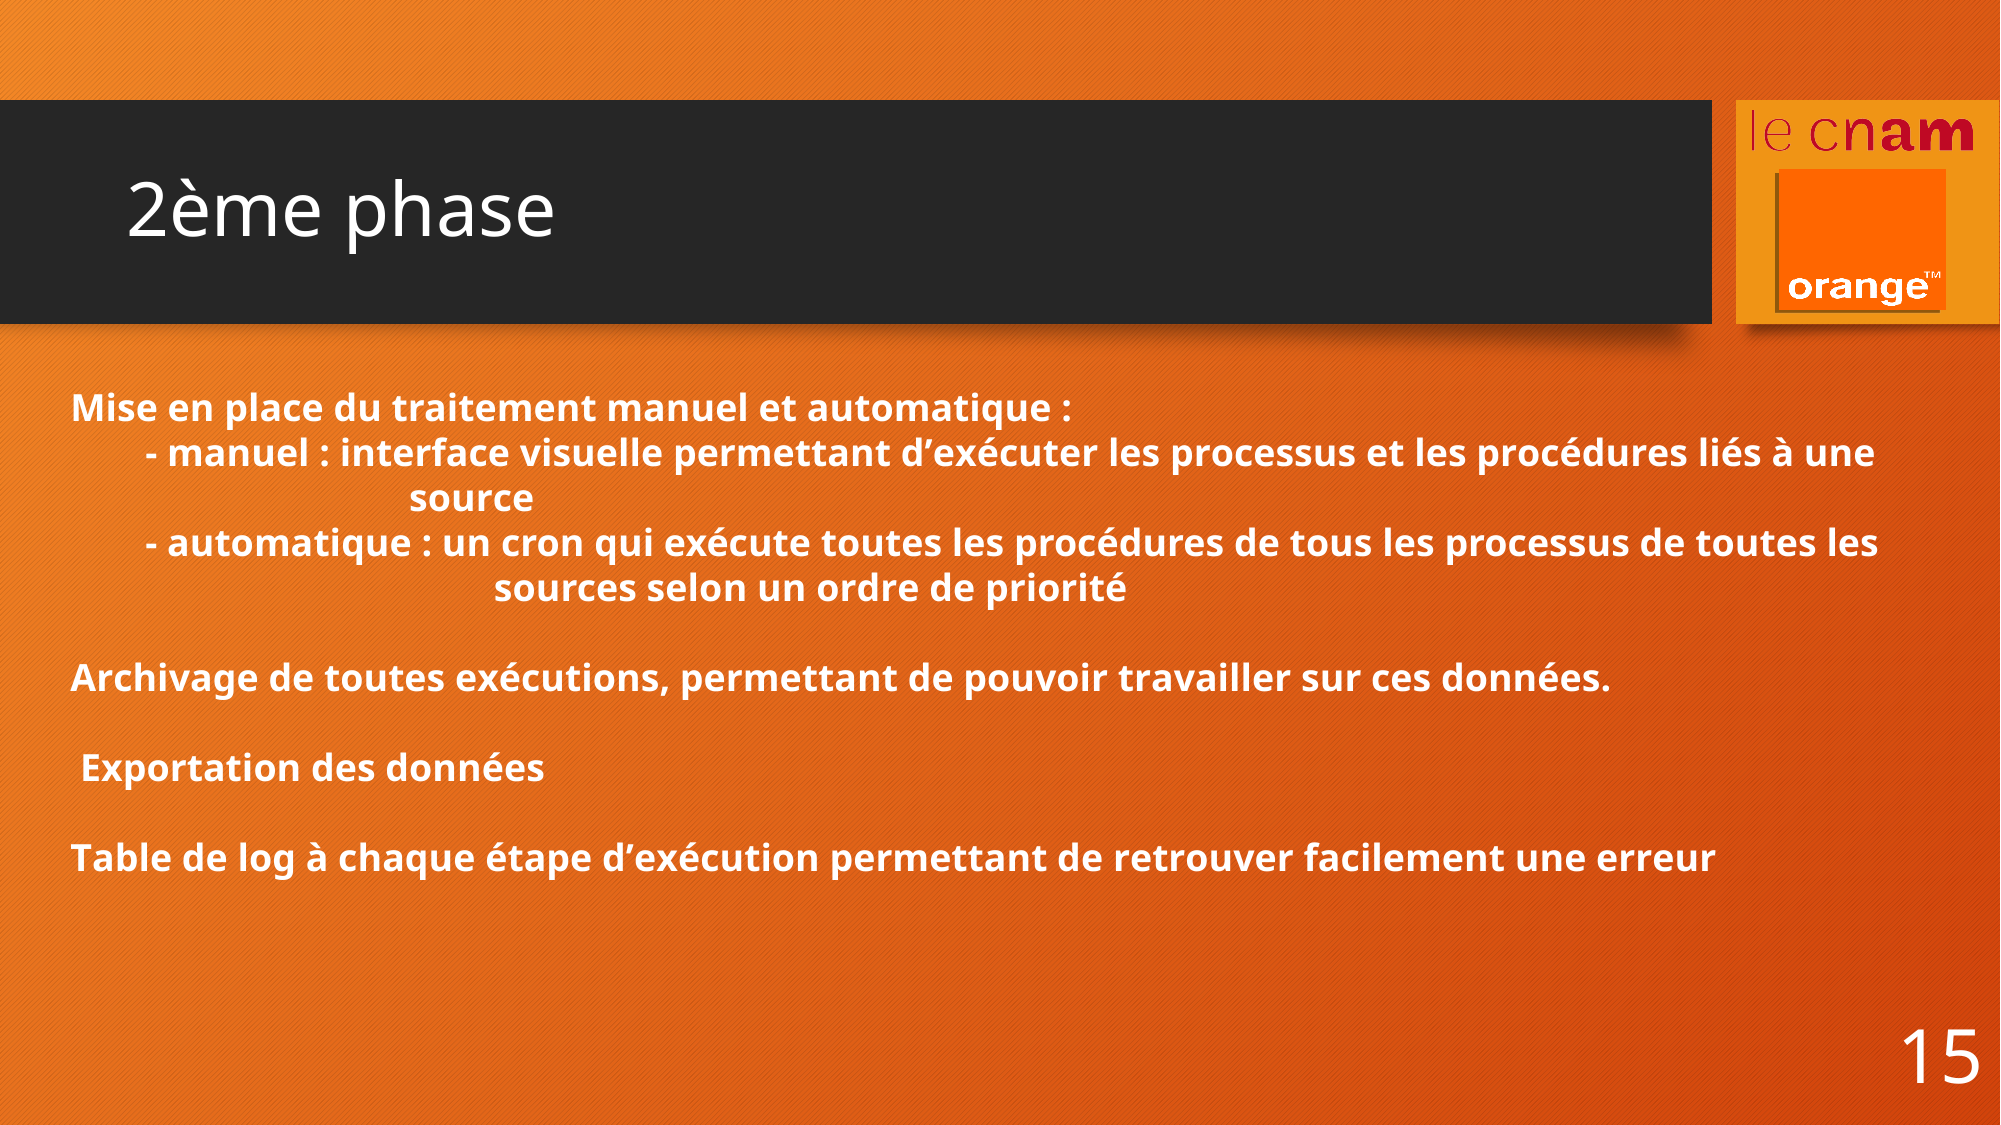

# 2ème phase
Mise en place du traitement manuel et automatique :
	- manuel : interface visuelle permettant d’exécuter les processus et les procédures liés à une 				 source
	- automatique : un cron qui exécute toutes les procédures de tous les processus de toutes les 					 sources selon un ordre de priorité
Archivage de toutes exécutions, permettant de pouvoir travailler sur ces données.
 Exportation des données
Table de log à chaque étape d’exécution permettant de retrouver facilement une erreur